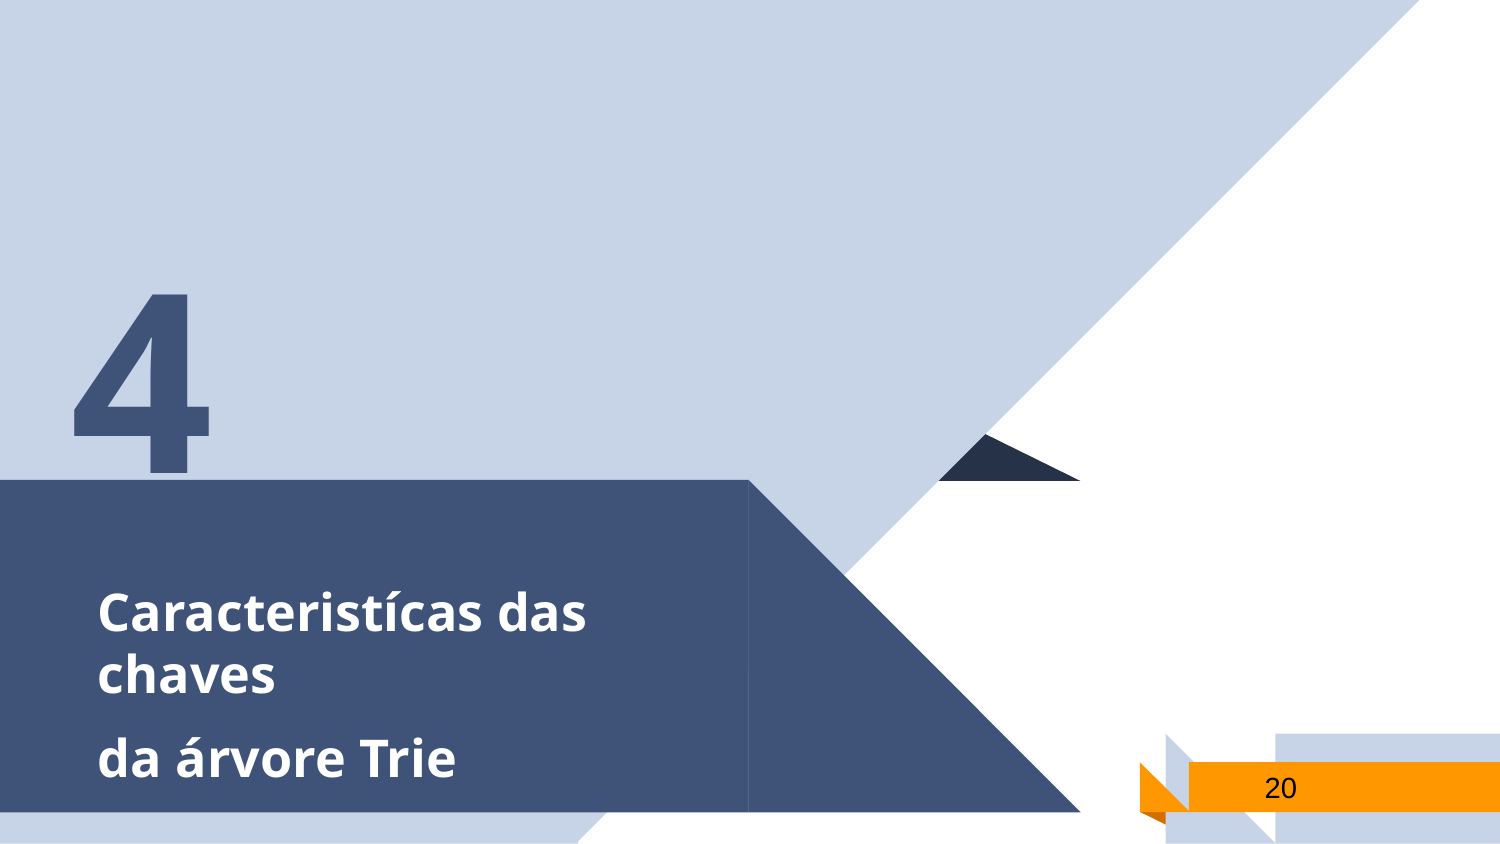

# 4
Caracteristícas das chaves
da árvore Trie